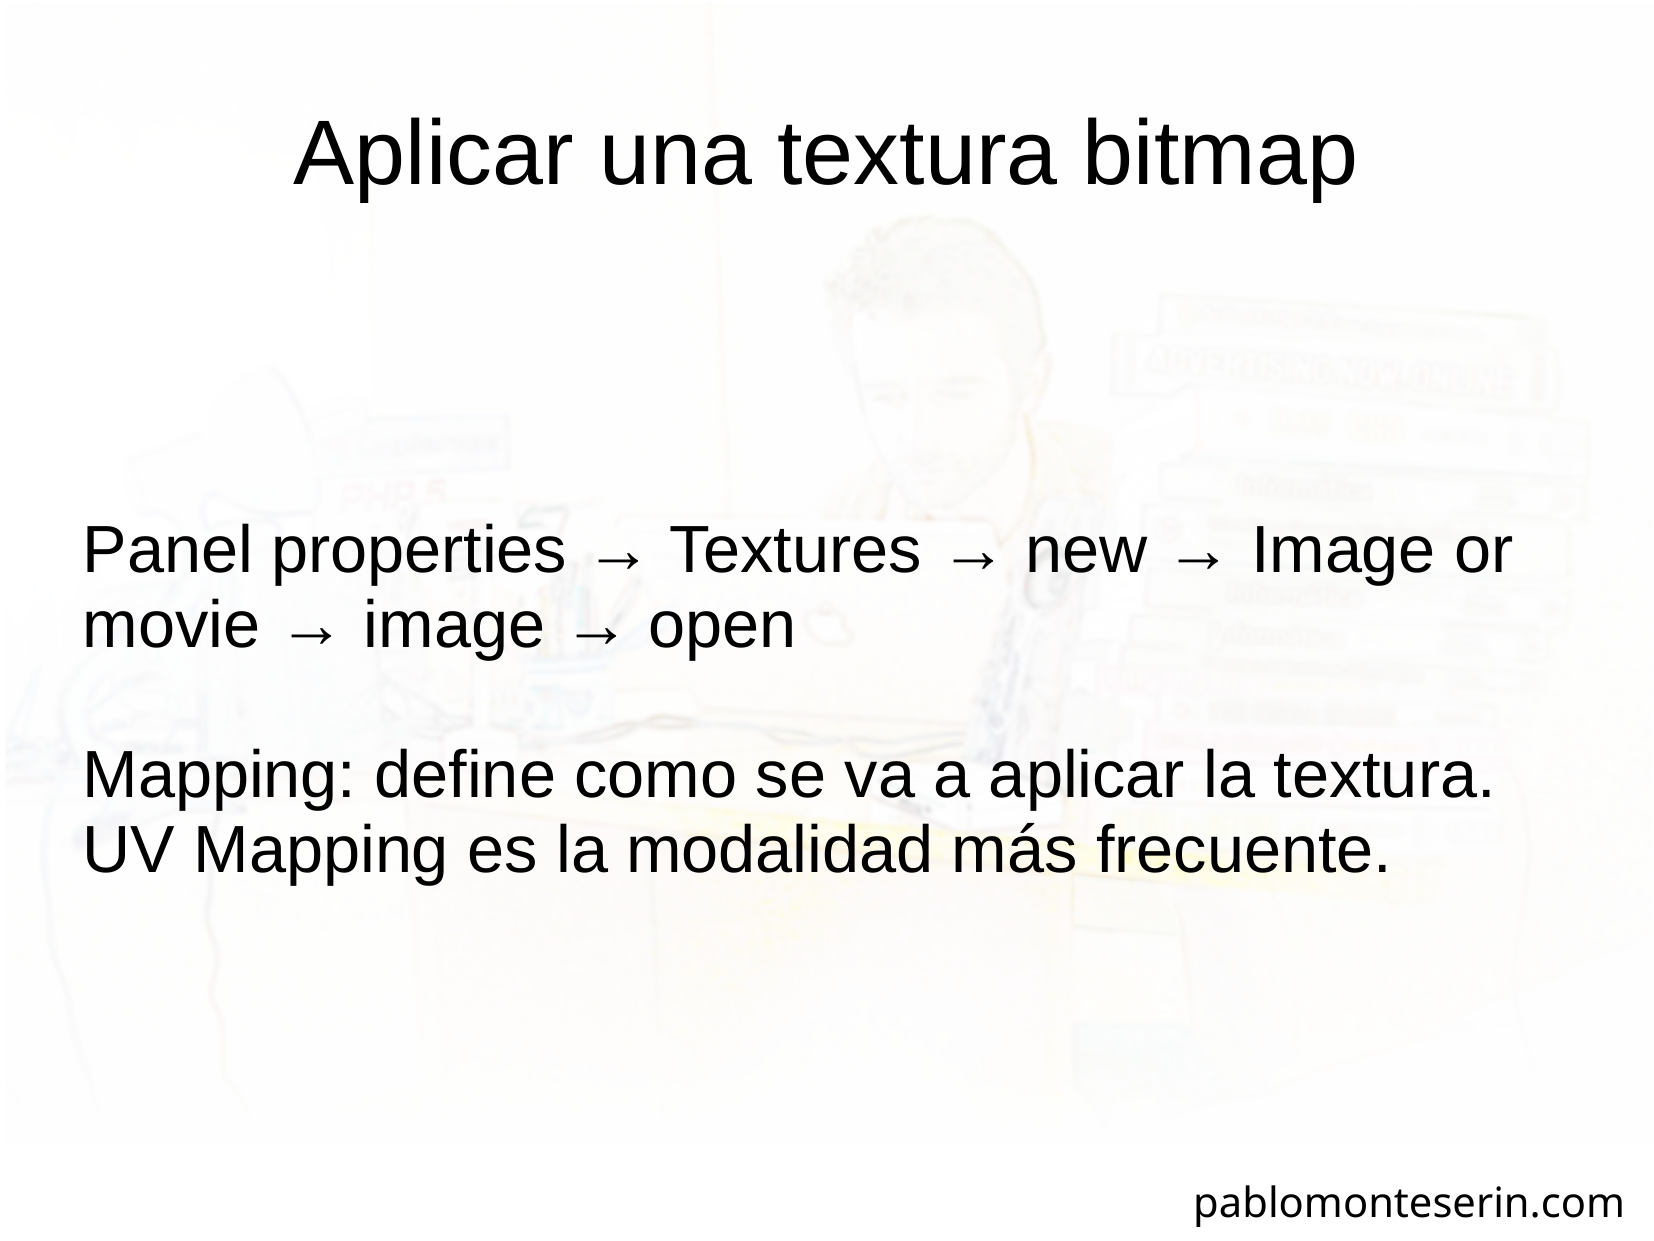

# Aplicar una textura bitmap
Panel properties → Textures → new → Image or movie → image → open
Mapping: define como se va a aplicar la textura. UV Mapping es la modalidad más frecuente.